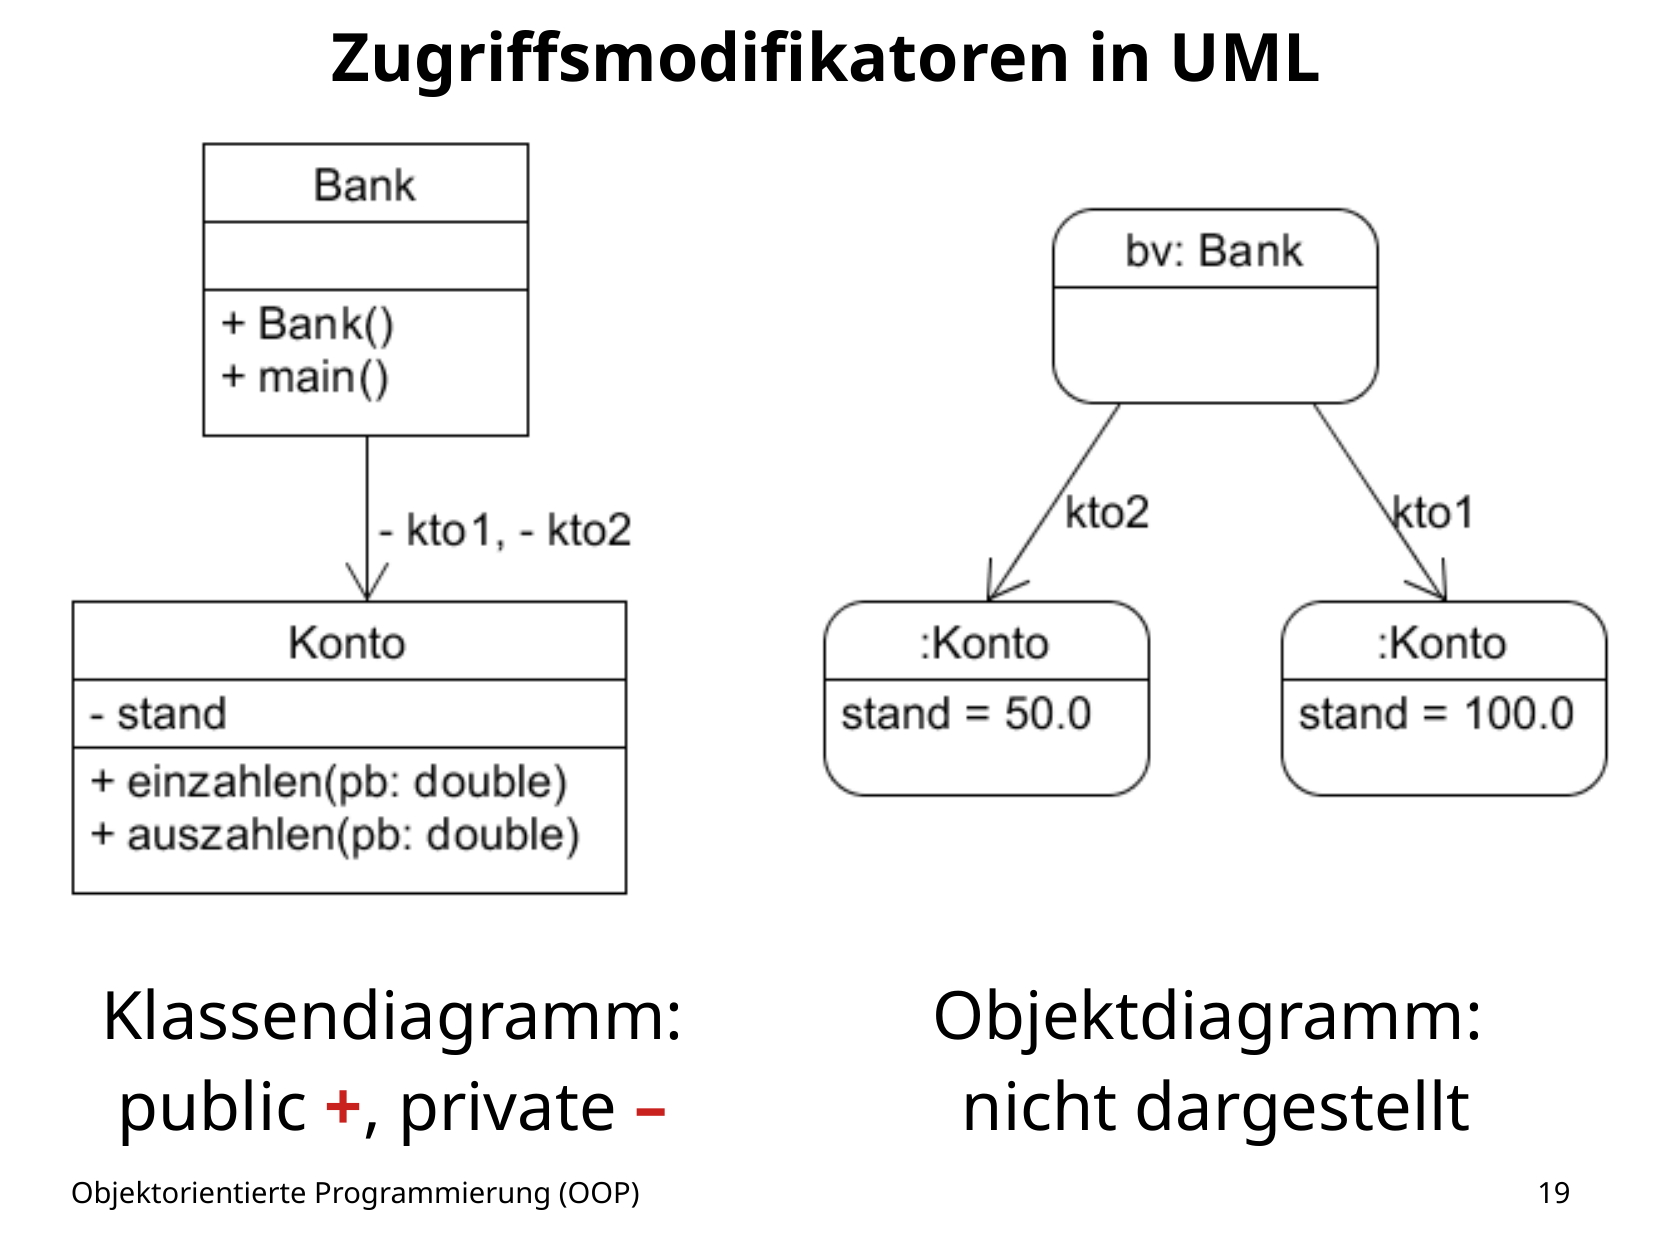

# Zugriffsmodifikatoren in UML
Klassendiagramm:
public +, private –
Objektdiagramm:
nicht dargestellt
Objektorientierte Programmierung (OOP)
19